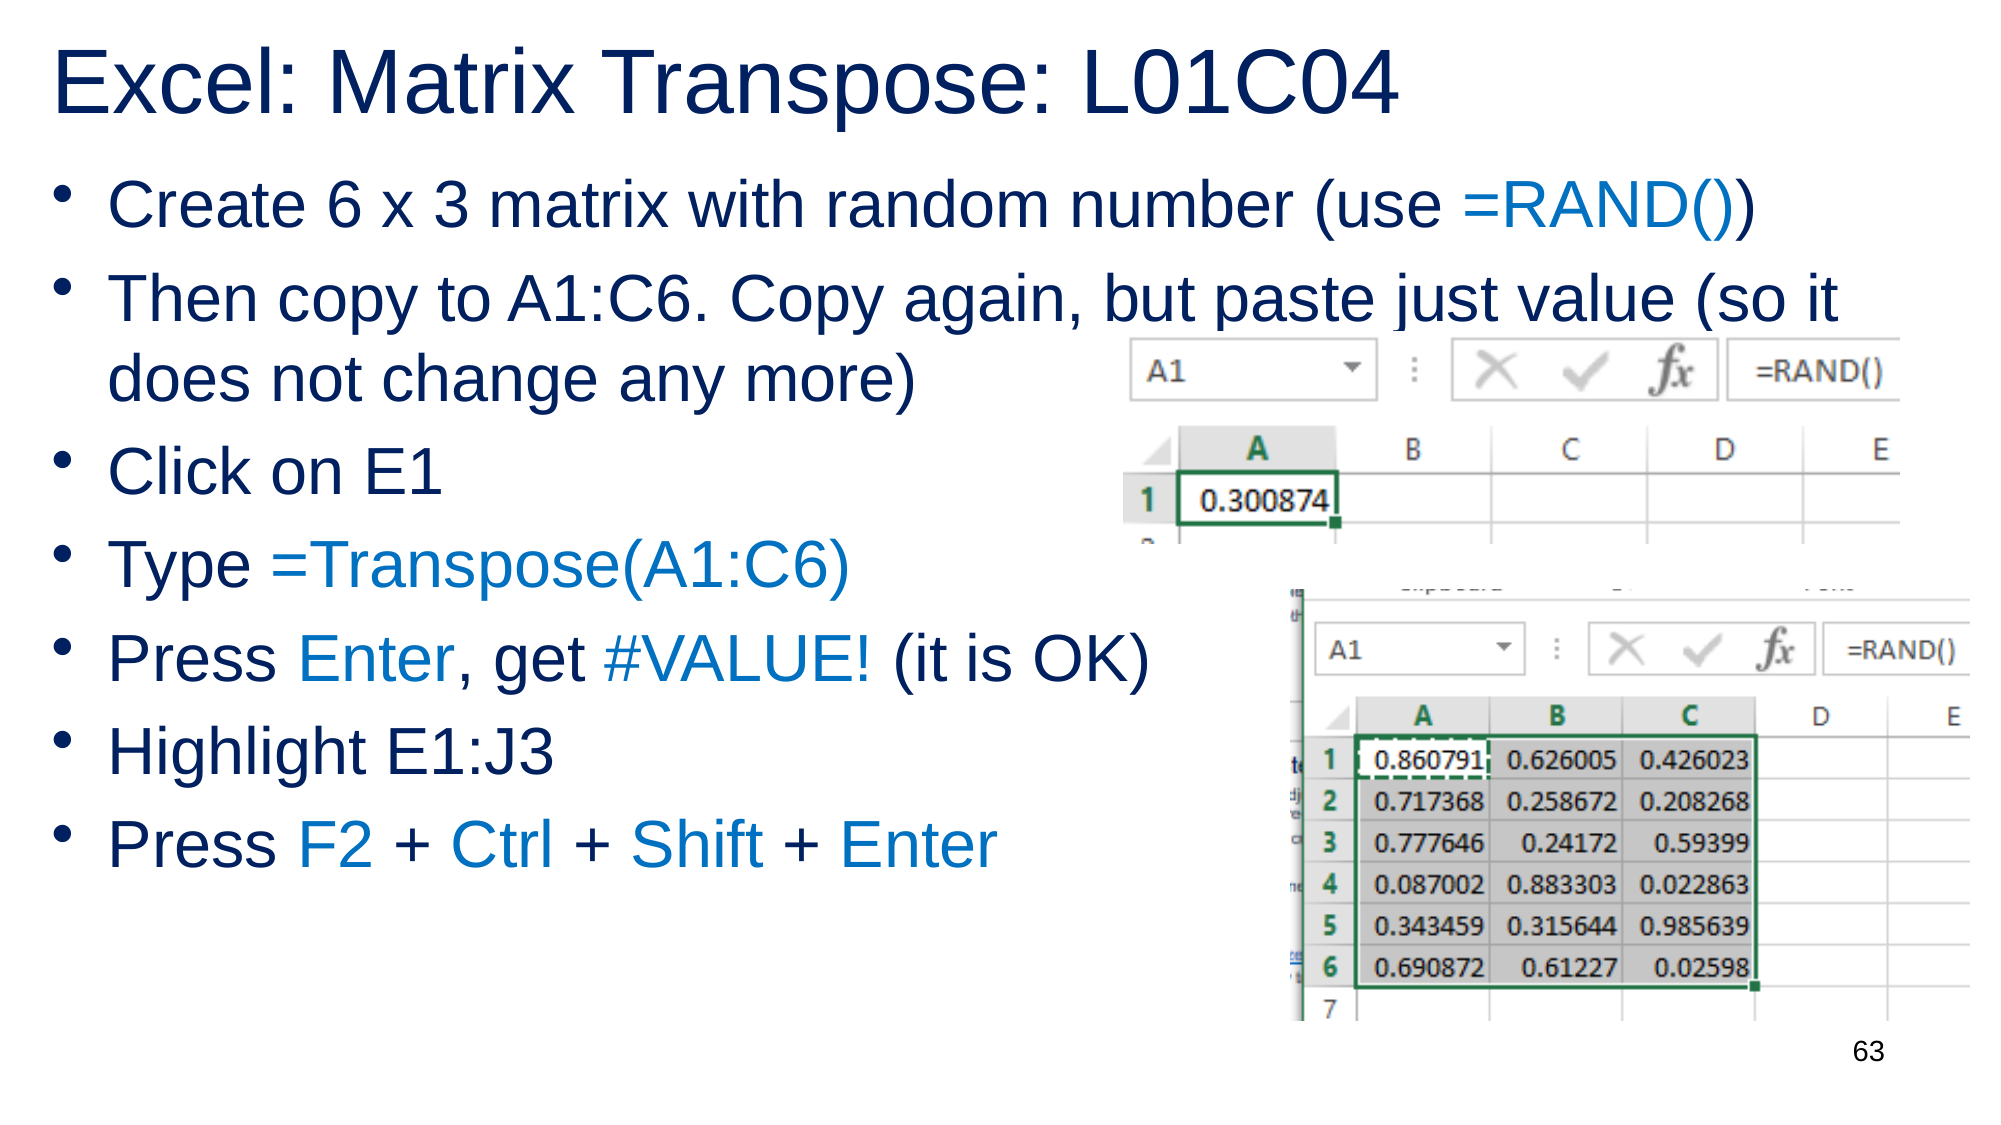

# Excel: Matrix Transpose: L01C04
Create 6 x 3 matrix with random number (use =RAND())
Then copy to A1:C6. Copy again, but paste just value (so it does not change any more)
Click on E1
Type =Transpose(A1:C6)
Press Enter, get #VALUE! (it is OK)
Highlight E1:J3
Press F2 + Ctrl + Shift + Enter